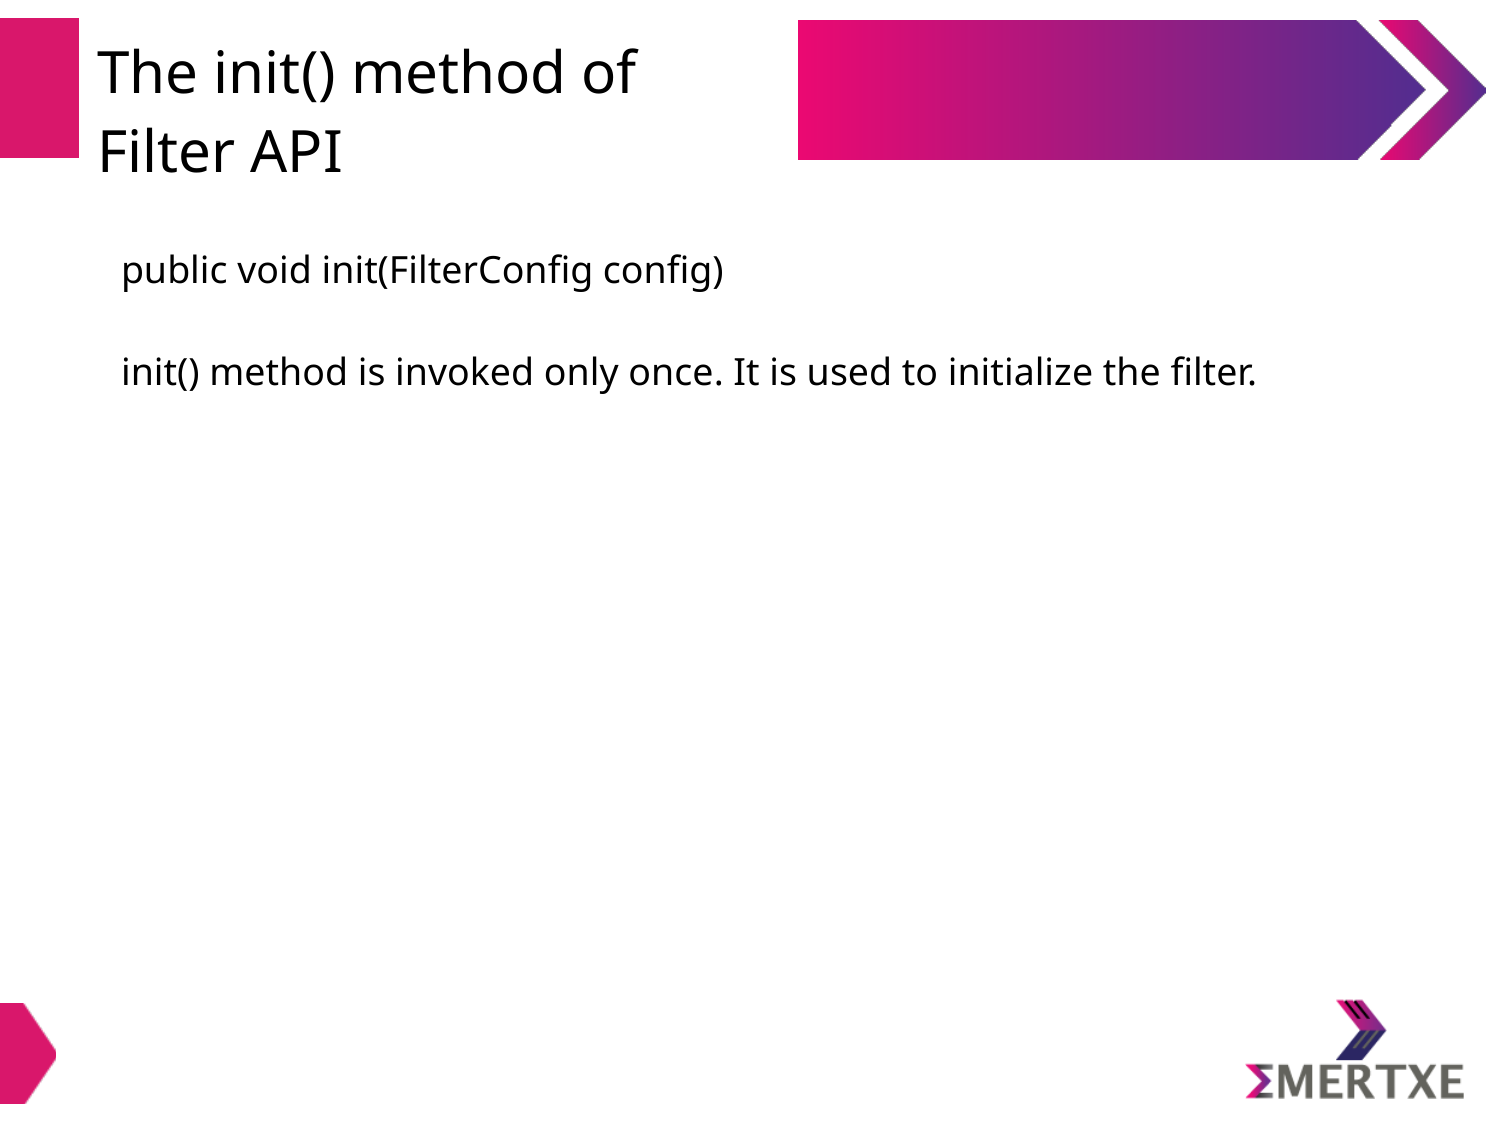

The init() method of Filter API
public void init(FilterConfig config)
init() method is invoked only once. It is used to initialize the filter.